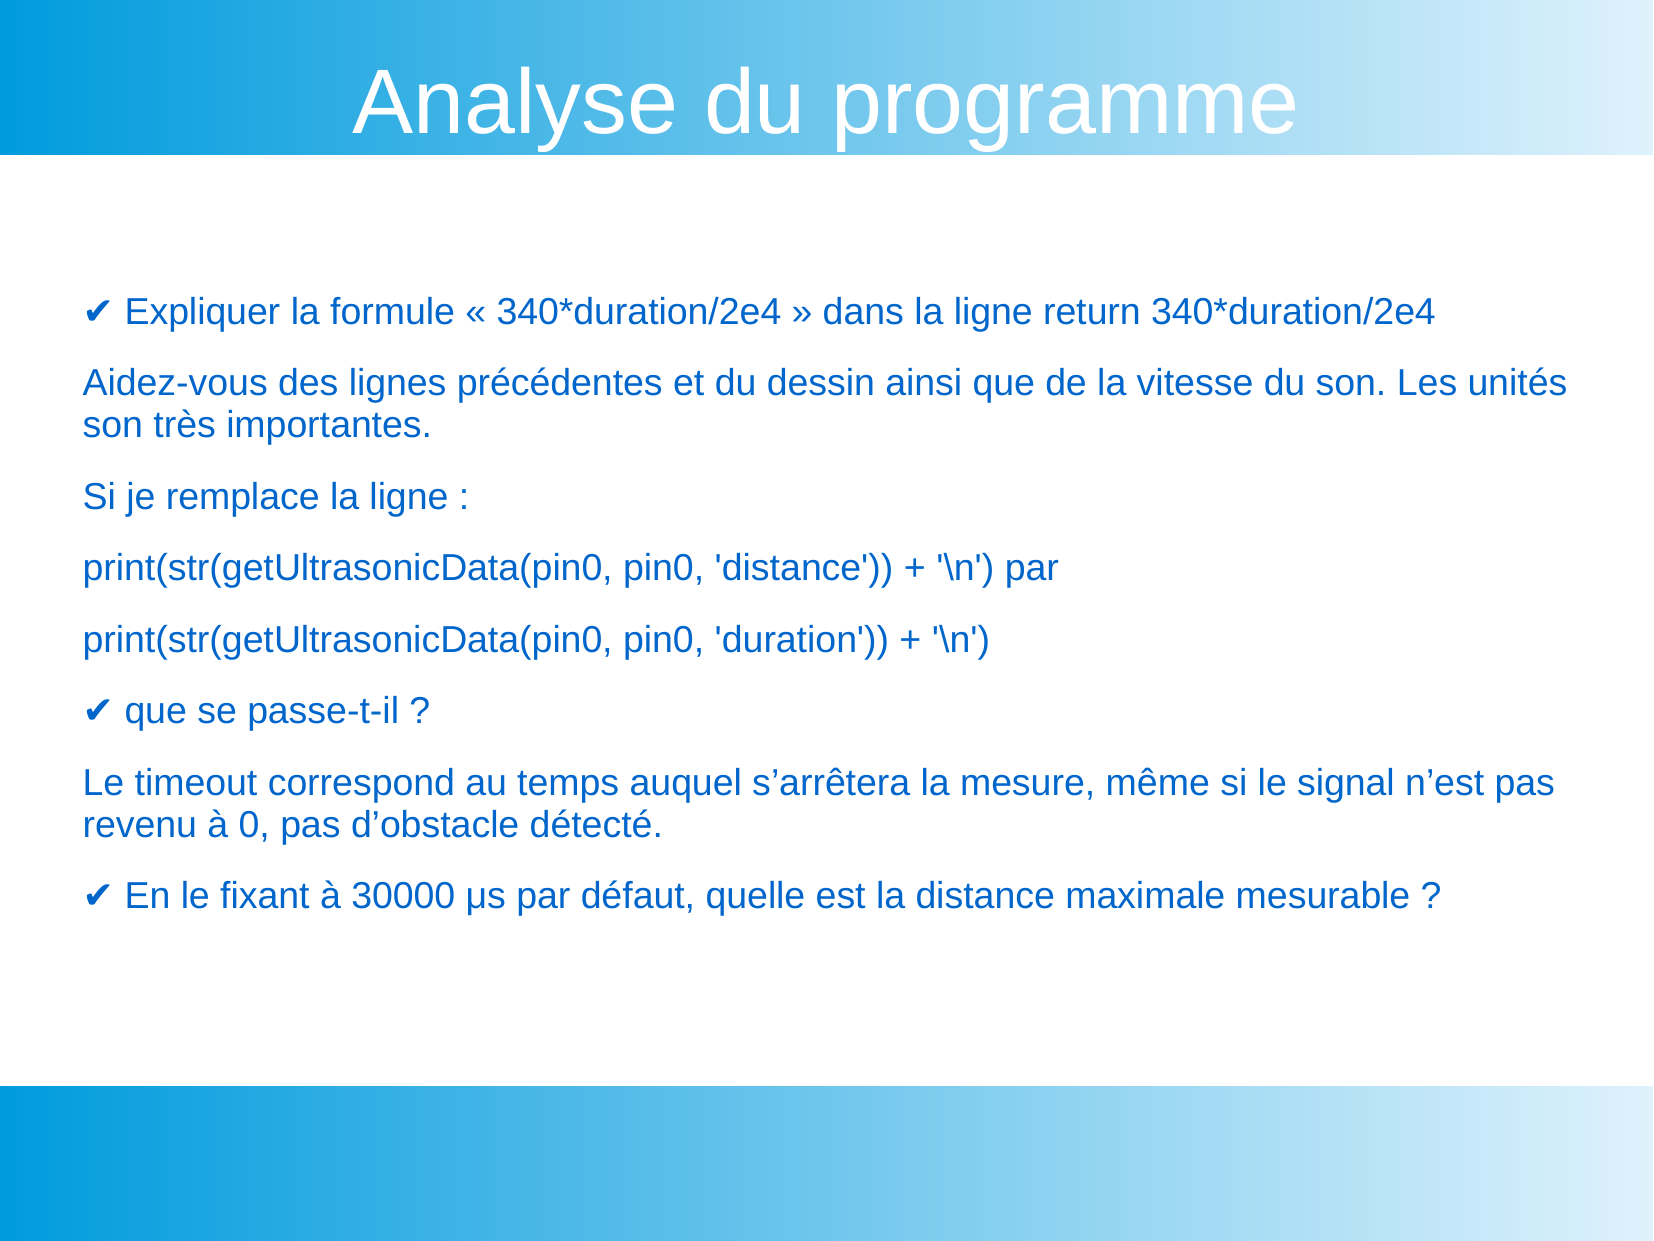

# Analyse du programme
✔ Expliquer la formule « 340*duration/2e4 » dans la ligne return 340*duration/2e4
Aidez-vous des lignes précédentes et du dessin ainsi que de la vitesse du son. Les unités son très importantes.
Si je remplace la ligne :
print(str(getUltrasonicData(pin0, pin0, 'distance')) + '\n') par
print(str(getUltrasonicData(pin0, pin0, 'duration')) + '\n')
✔ que se passe-t-il ?
Le timeout correspond au temps auquel s’arrêtera la mesure, même si le signal n’est pas revenu à 0, pas d’obstacle détecté.
✔ En le fixant à 30000 μs par défaut, quelle est la distance maximale mesurable ?